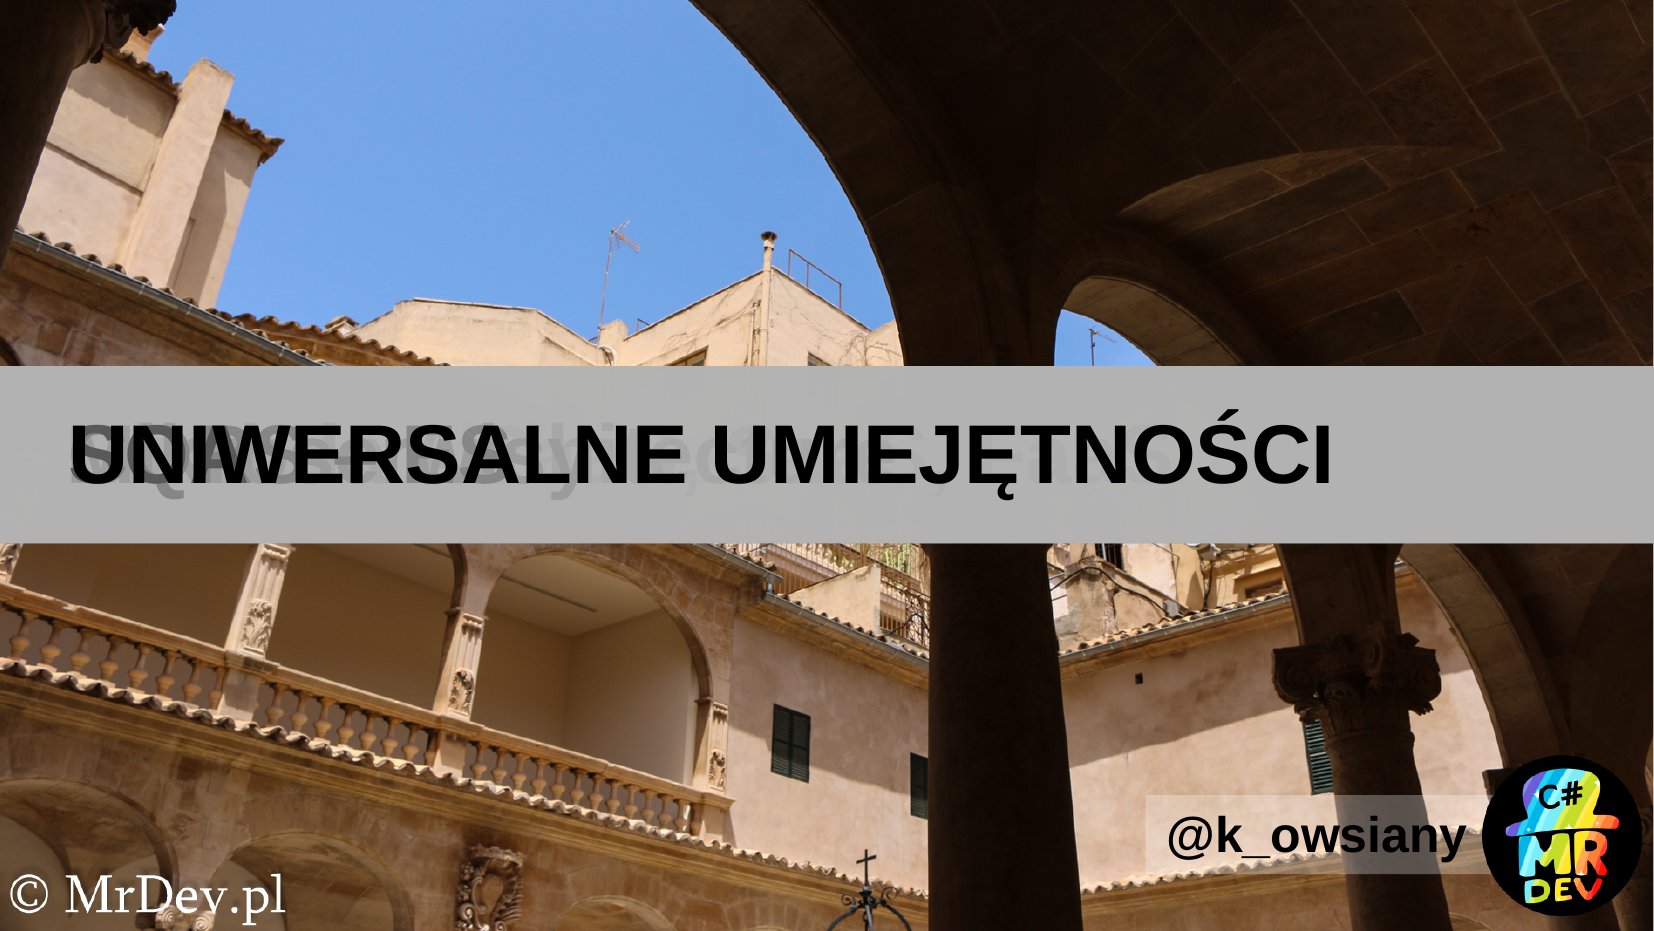

Monolityczna
Mikroserwisy
N-tier - warstwowe
Clean/Onion Architecture
Ports & Adapters
Actor Model
Chmura – PaaS, SaaS, FaaS
Lambda Architecture
CQRS – ES
SOA
UNIWERSALNE UMIEJĘTNOŚCI
@k_owsiany